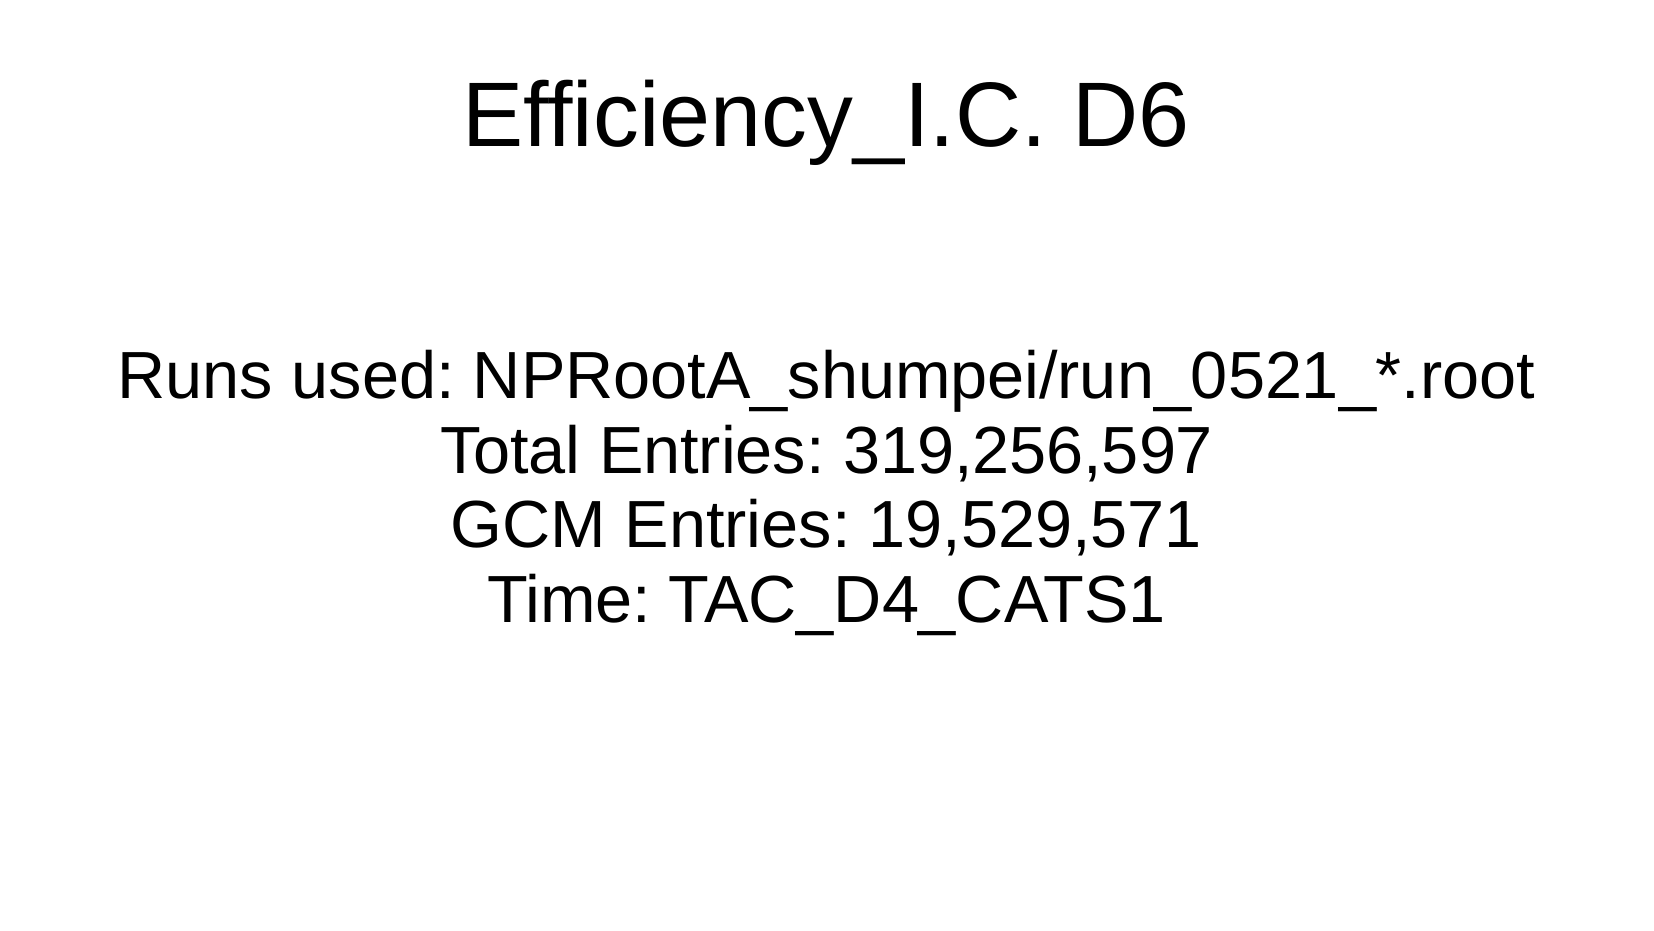

# Efficiency_I.C. D6
Runs used: NPRootA_shumpei/run_0521_*.root
Total Entries: 319,256,597
GCM Entries: 19,529,571
Time: TAC_D4_CATS1